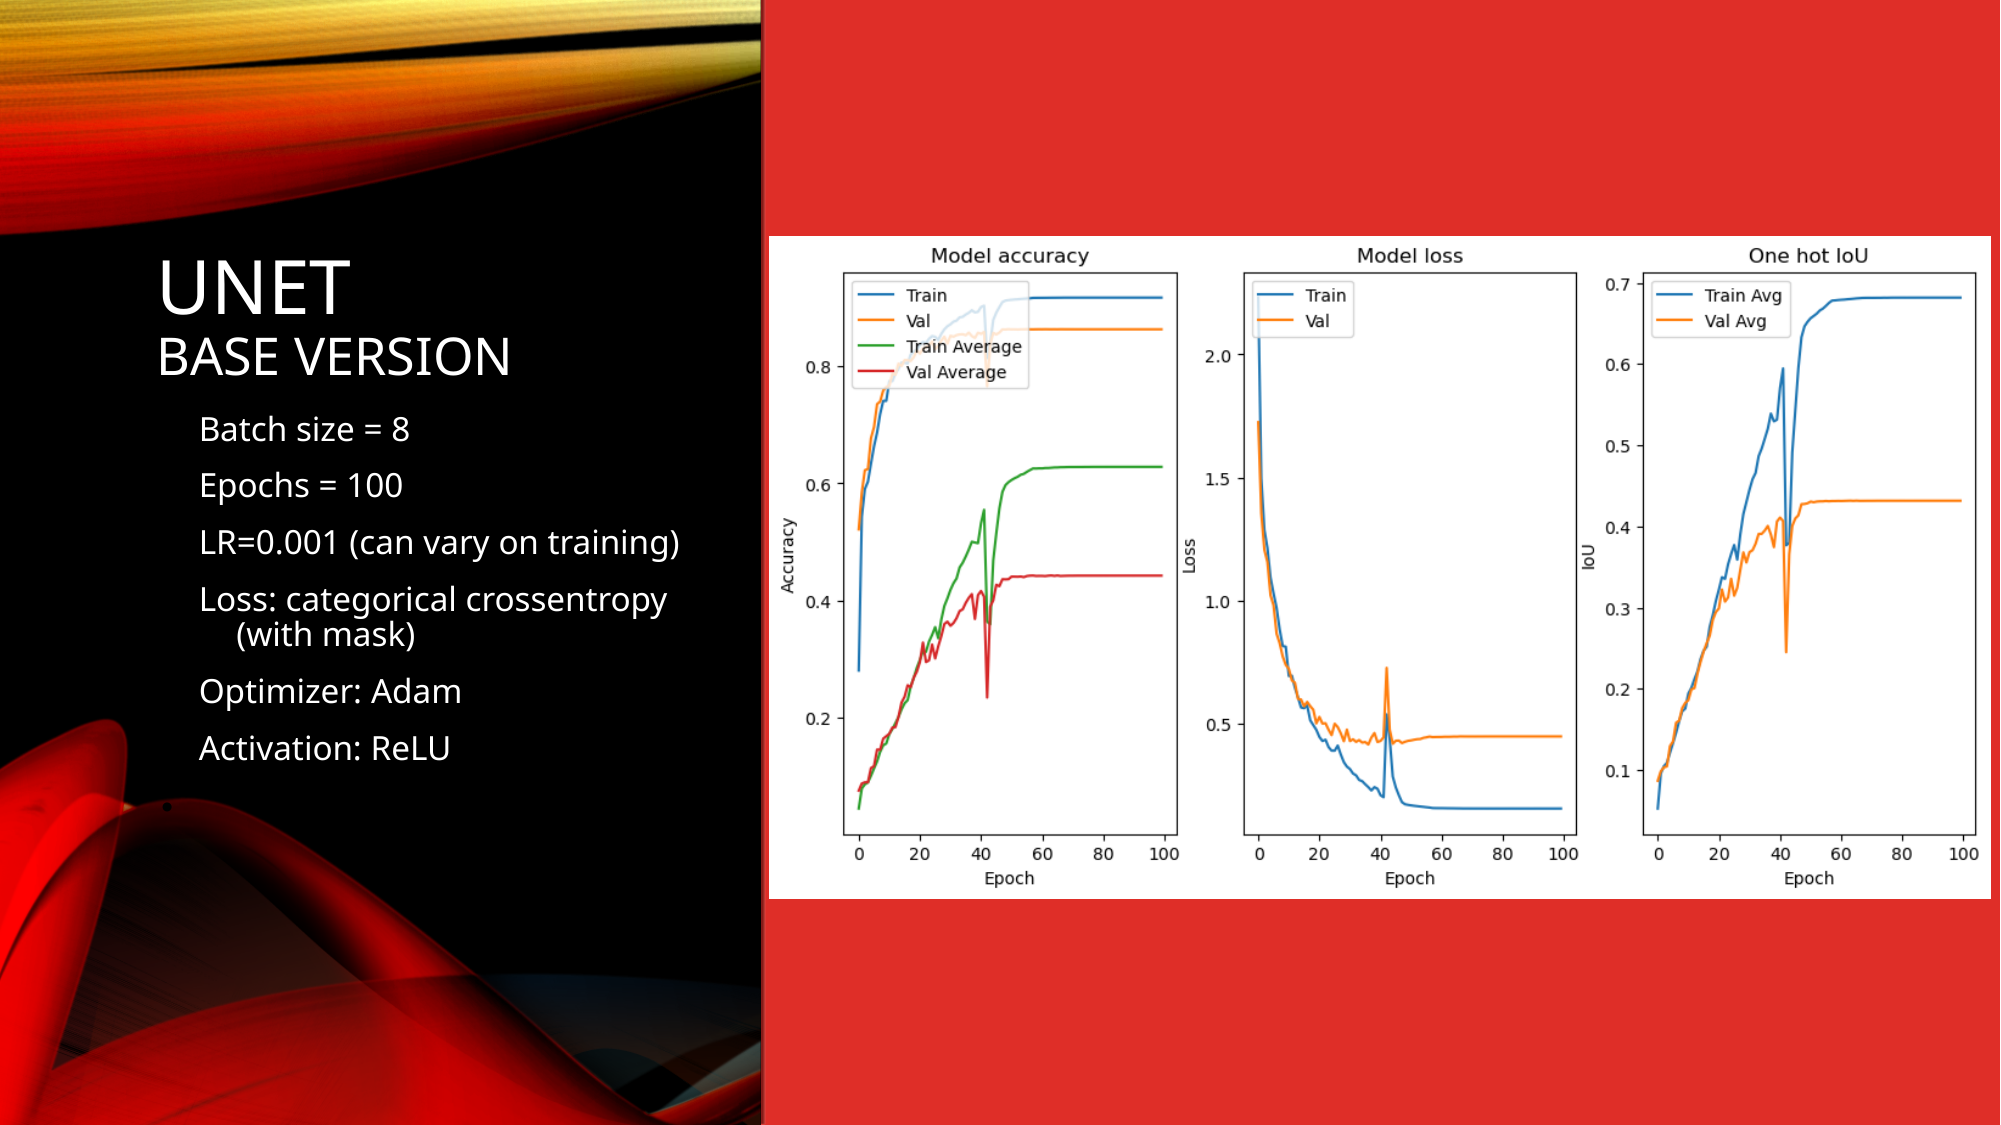

Unet
Base version
# Batch size = 8
Epochs = 100
LR=0.001 (can vary on training)
Loss: categorical crossentropy (with mask)
Optimizer: Adam
Activation: ReLU